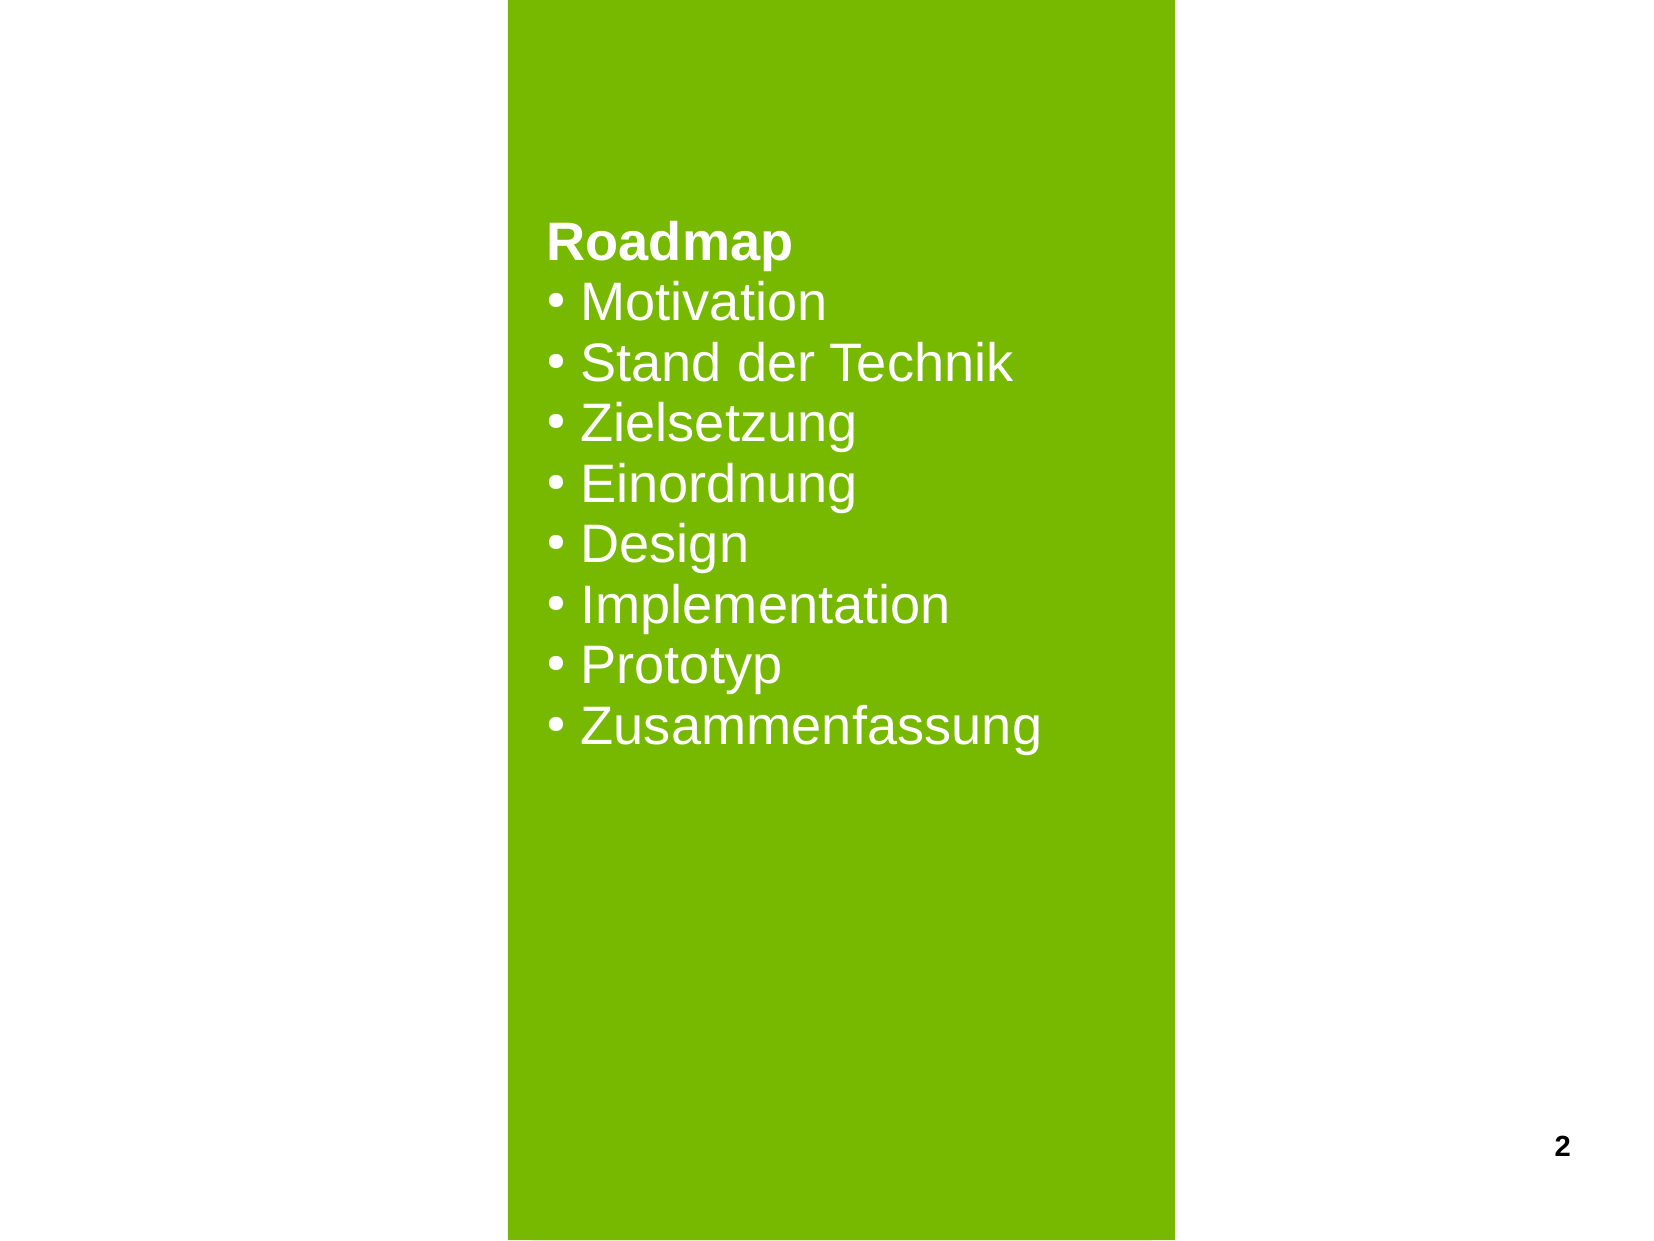

Roadmap
 Motivation
 Stand der Technik
 Zielsetzung
 Einordnung
 Design
 Implementation
 Prototyp
 Zusammenfassung
2